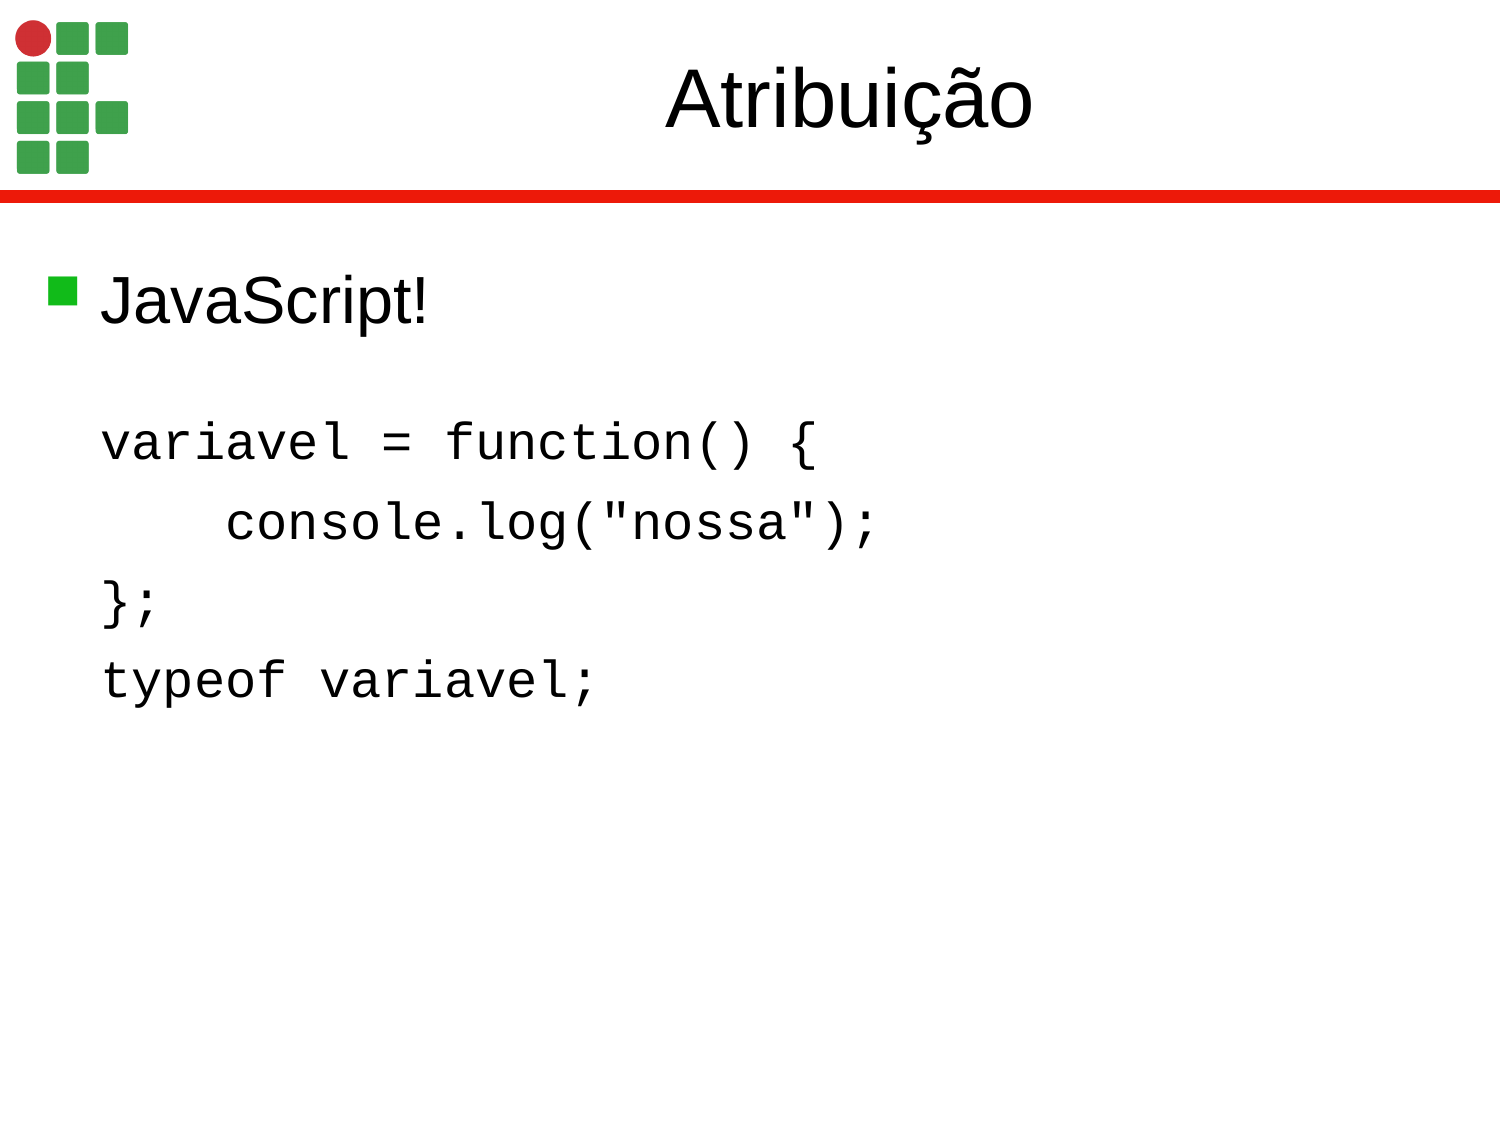

# Atribuição
JavaScript!
variavel = function() {
 console.log("nossa");
};
typeof variavel;